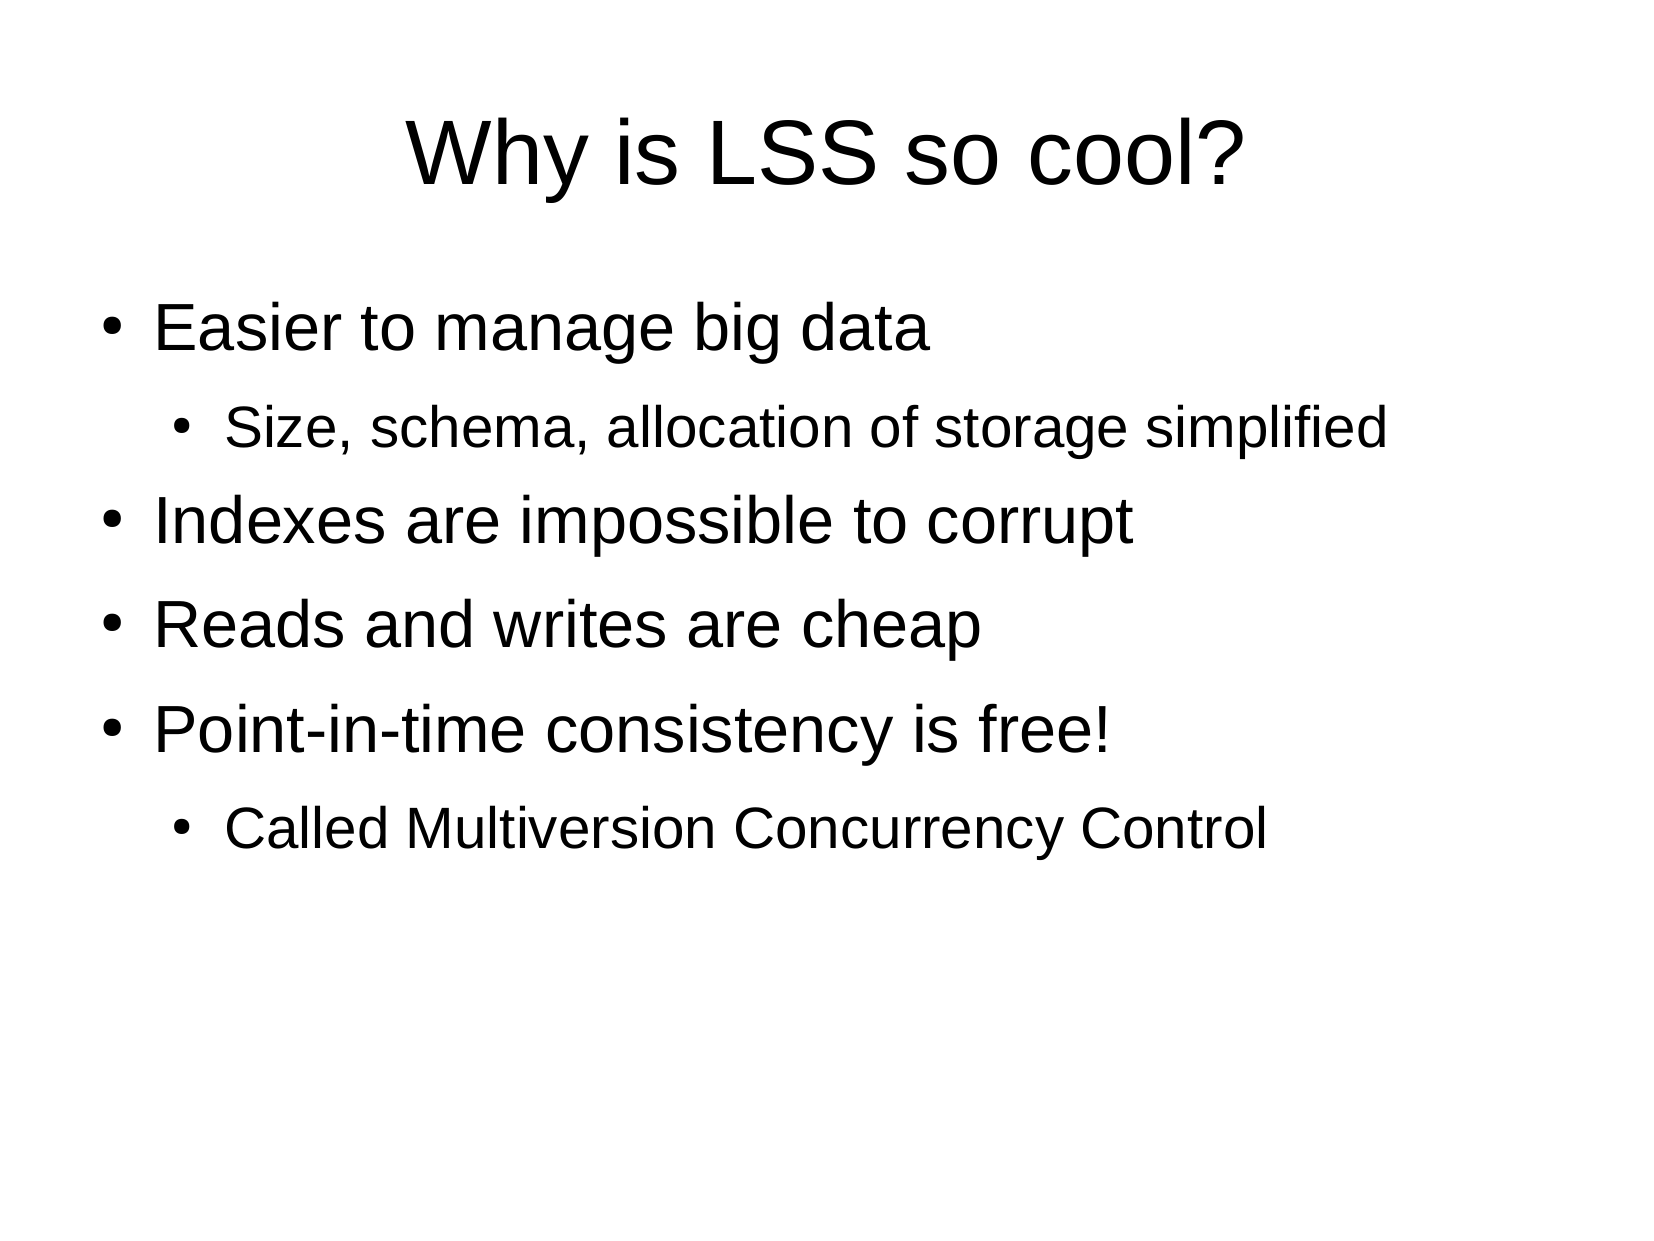

# Why is LSS so cool?
Easier to manage big data
Size, schema, allocation of storage simplified
Indexes are impossible to corrupt
Reads and writes are cheap
Point-in-time consistency is free!
Called Multiversion Concurrency Control